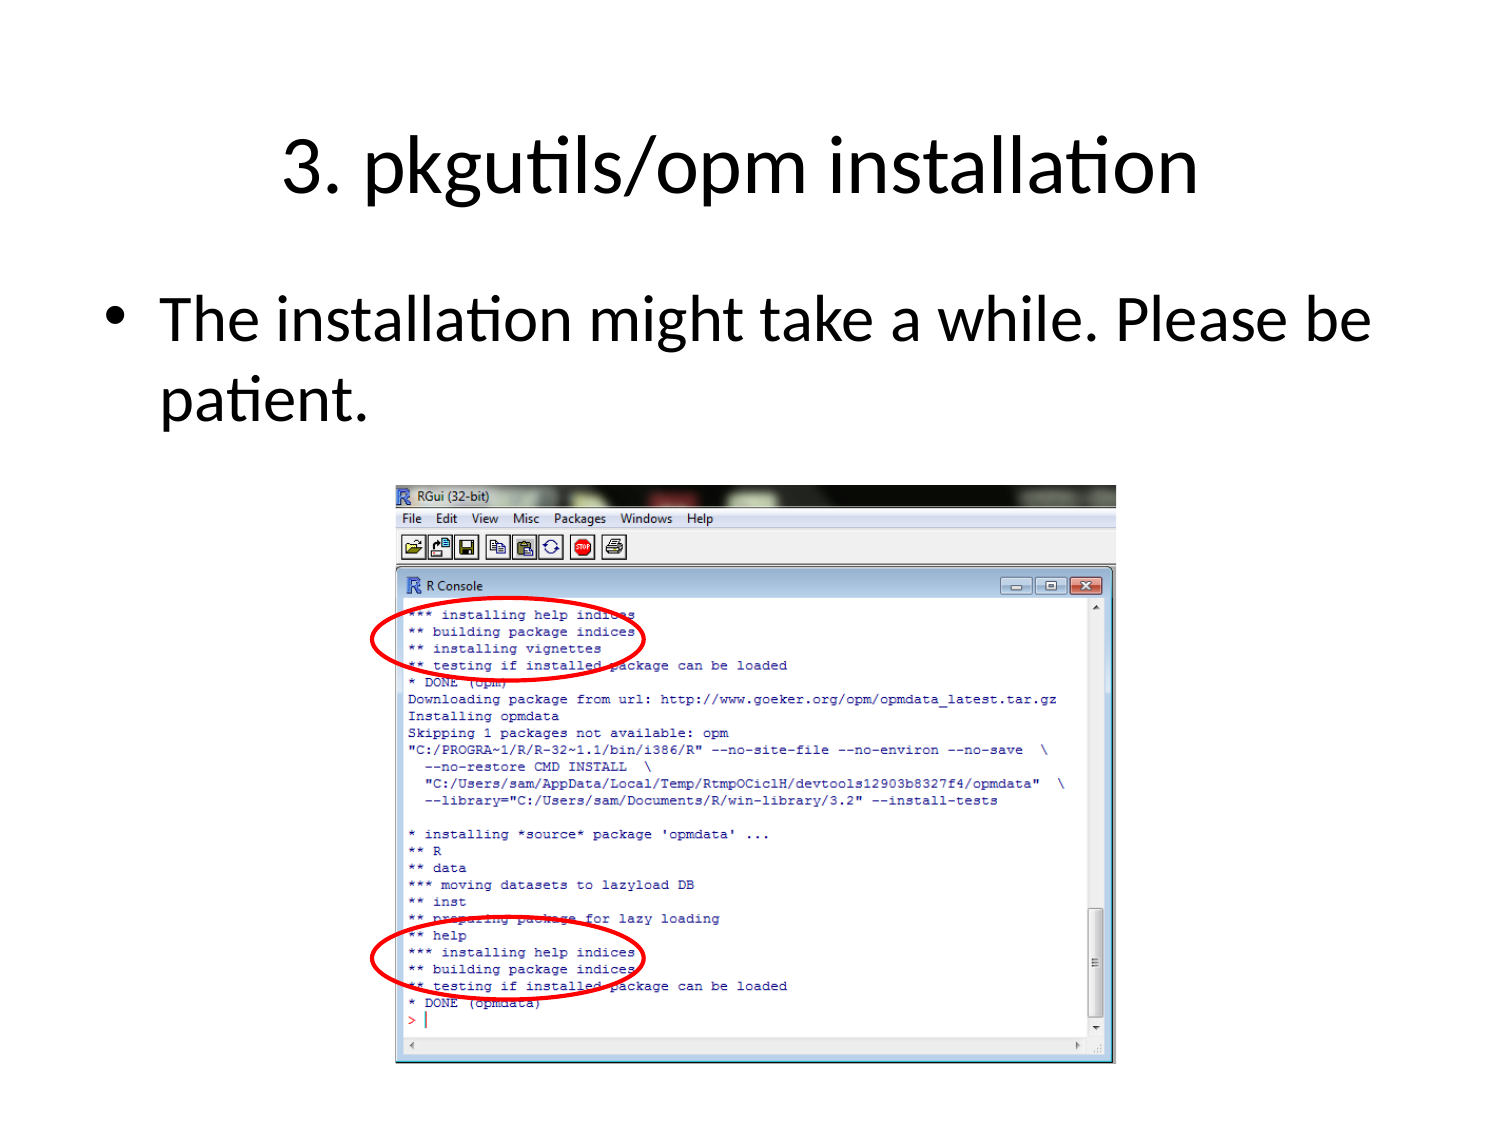

3. pkgutils/opm installation
# The installation might take a while. Please be patient.